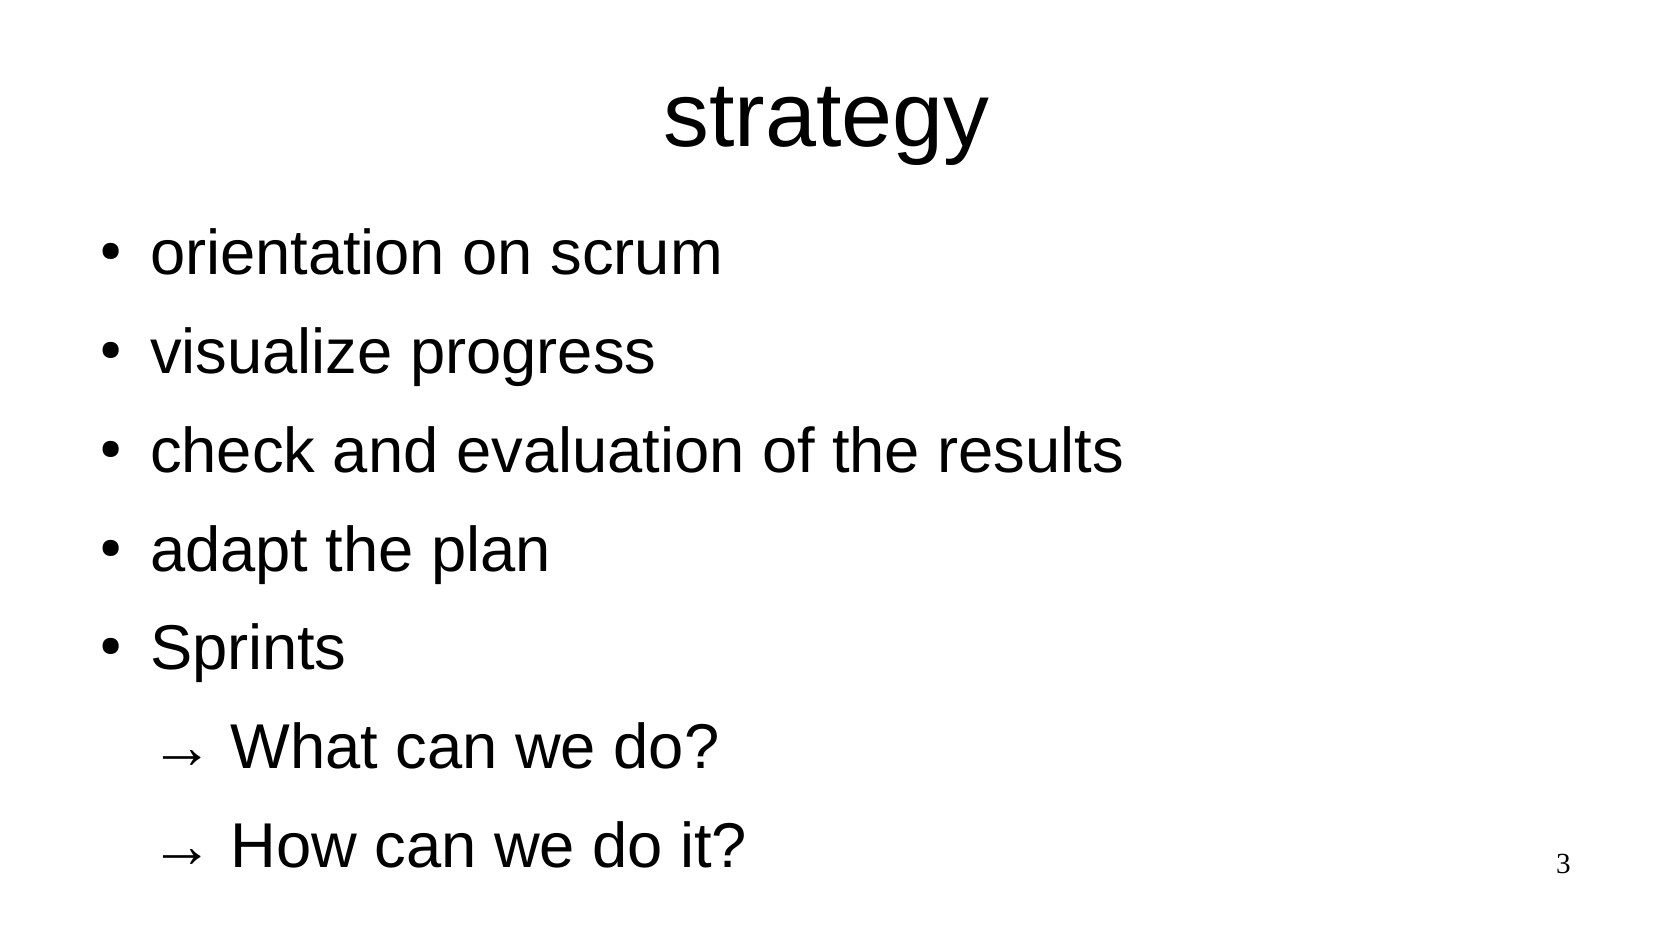

# strategy
orientation on scrum
visualize progress
check and evaluation of the results
adapt the plan
Sprints
→ What can we do?
→ How can we do it?
3